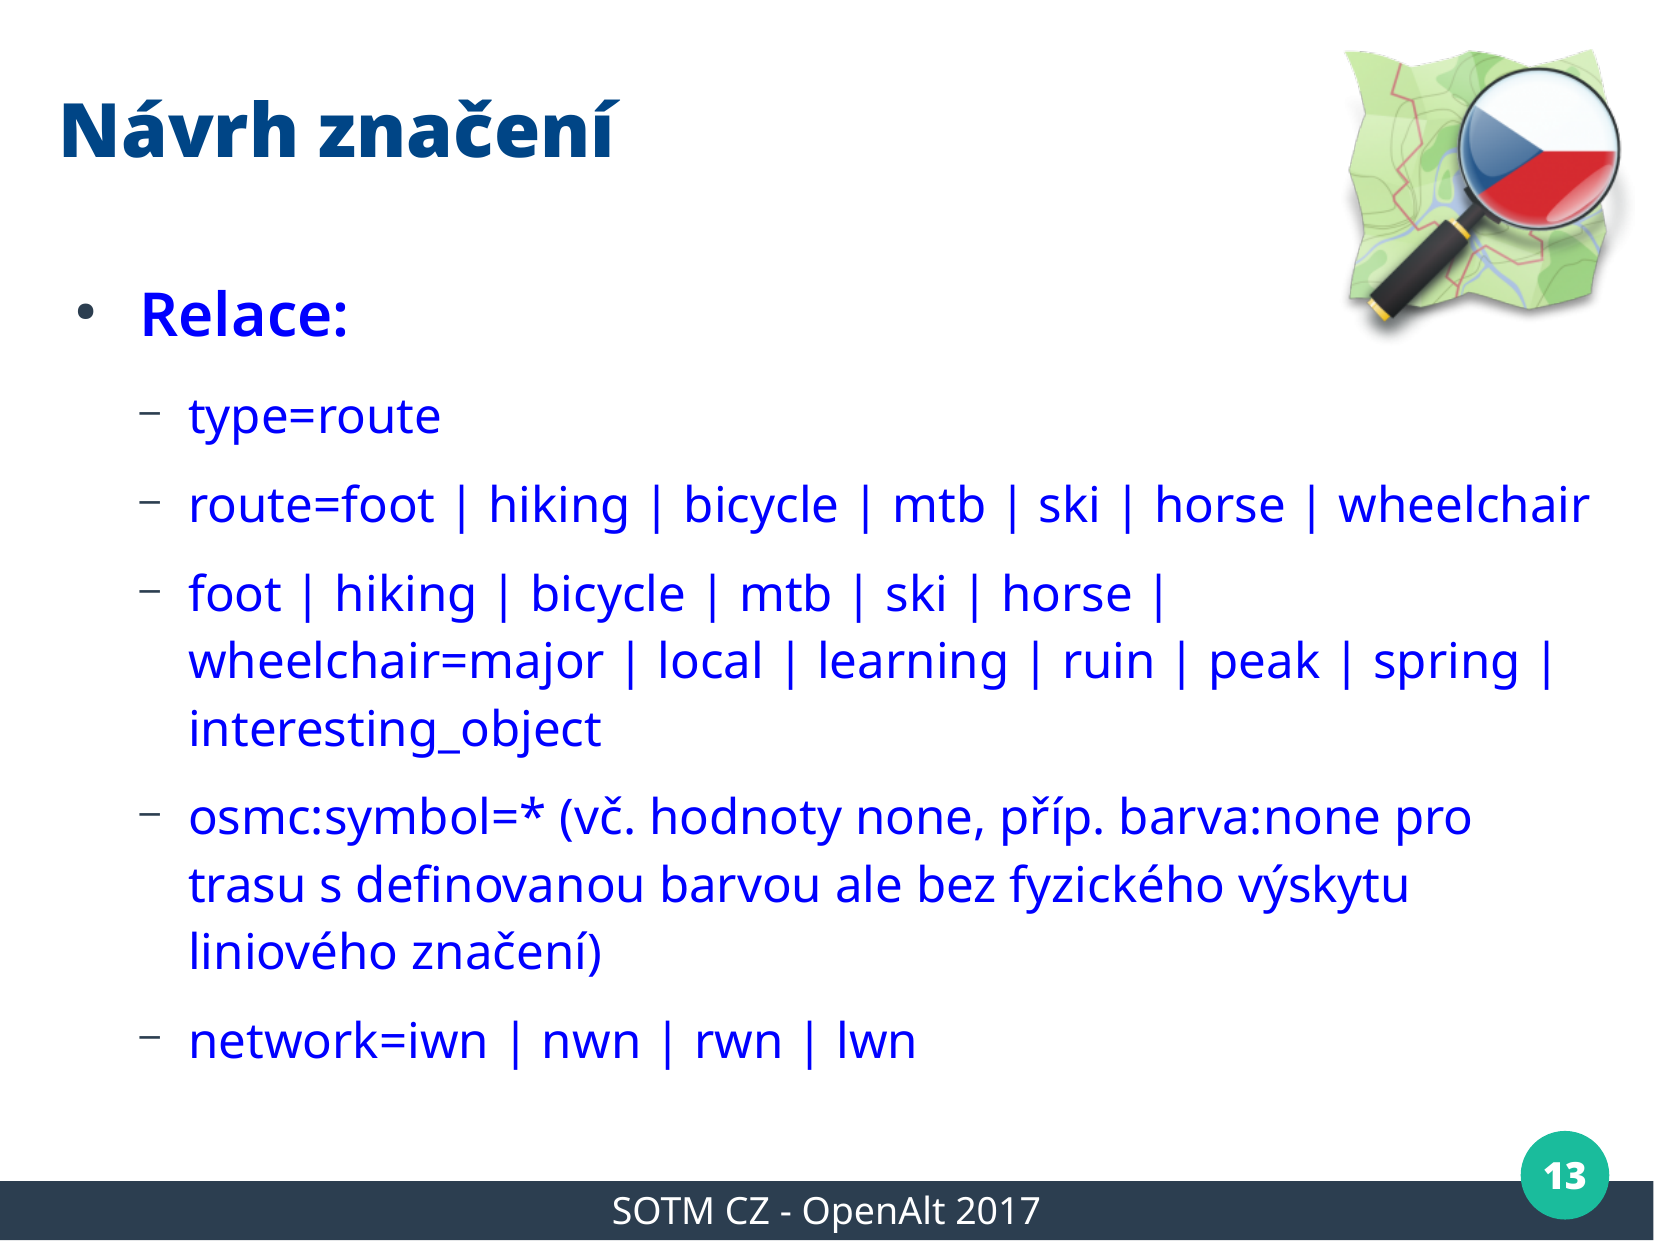

# Návrh značení
 Relace:
type=route
route=foot | hiking | bicycle | mtb | ski | horse | wheelchair
foot | hiking | bicycle | mtb | ski | horse | wheelchair=major | local | learning | ruin | peak | spring | interesting_object
osmc:symbol=* (vč. hodnoty none, příp. barva:none pro trasu s definovanou barvou ale bez fyzického výskytu liniového značení)
network=iwn | nwn | rwn | lwn
13
SOTM CZ - OpenAlt 2017